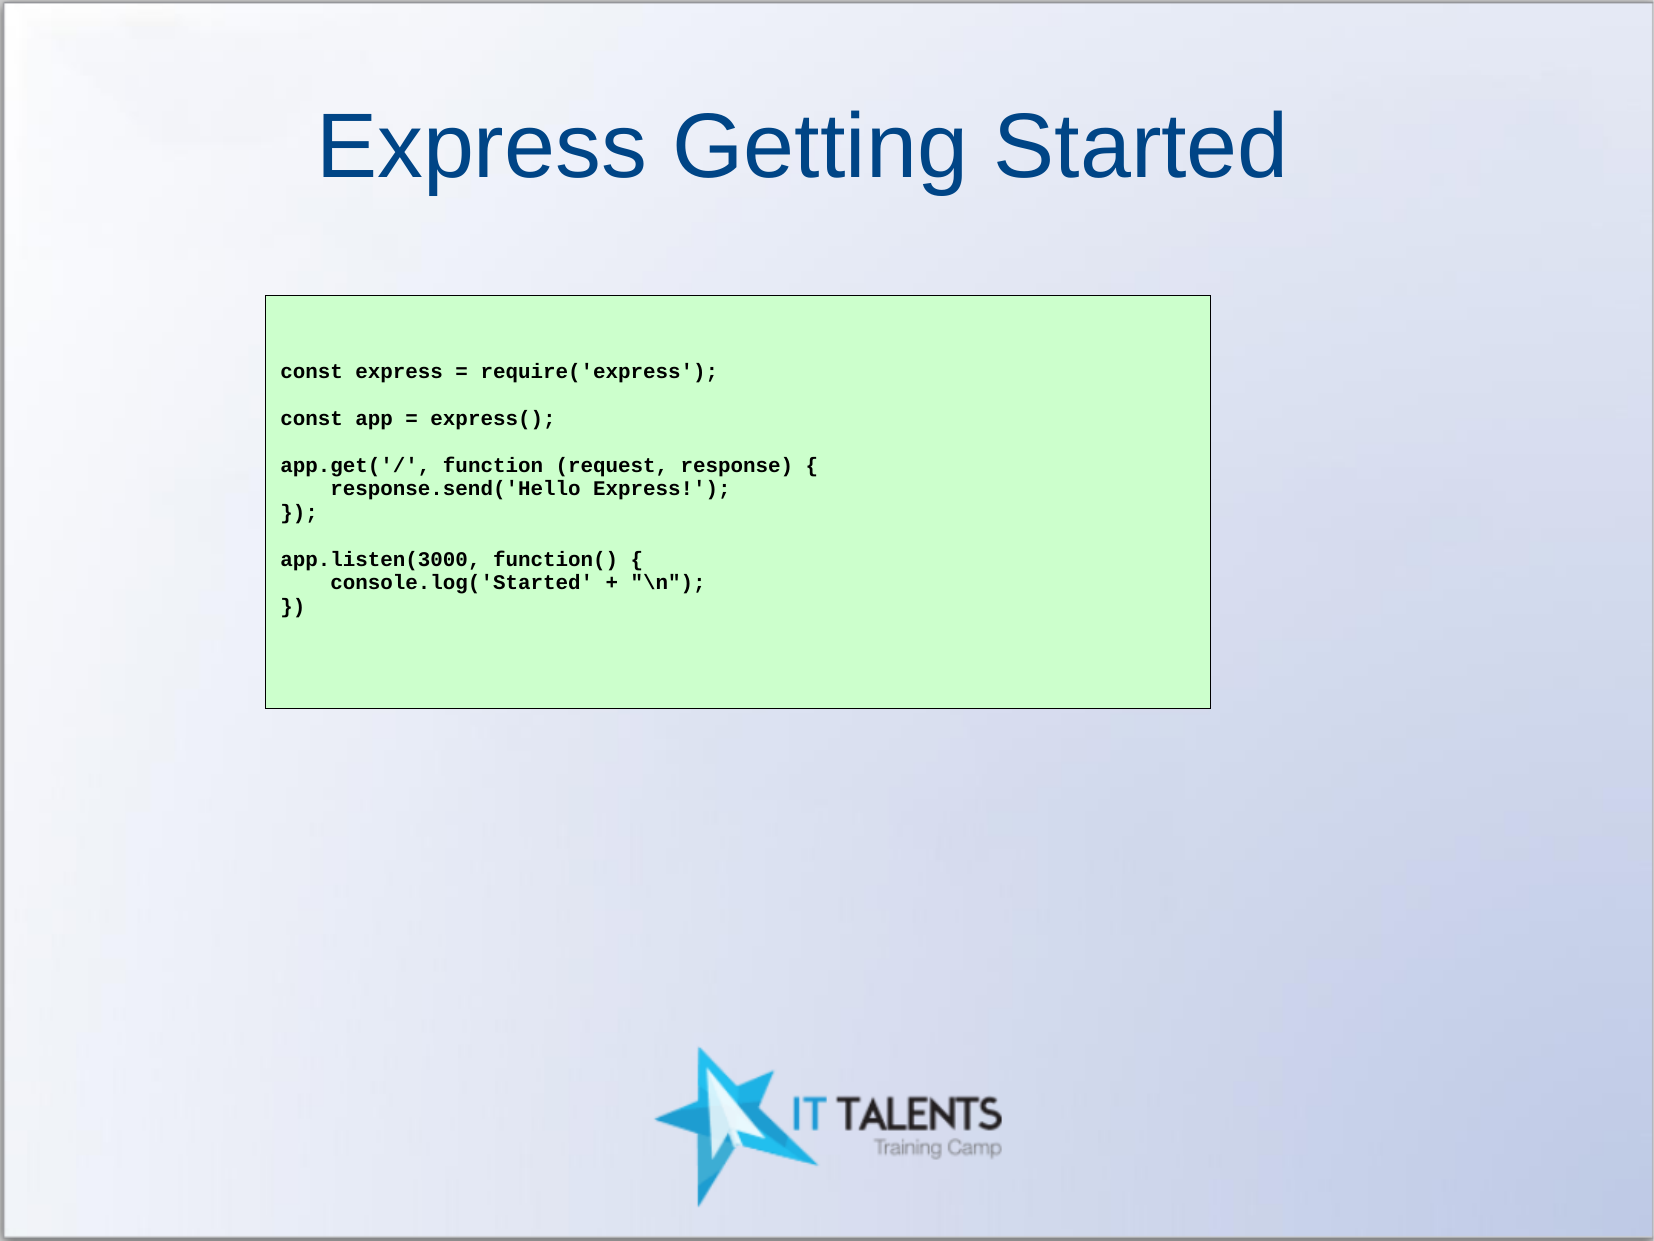

# Express Getting Started
const express = require('express');
const app = express();
app.get('/', function (request, response) {
 response.send('Hello Express!');
});
app.listen(3000, function() {
 console.log('Started' + "\n");
})